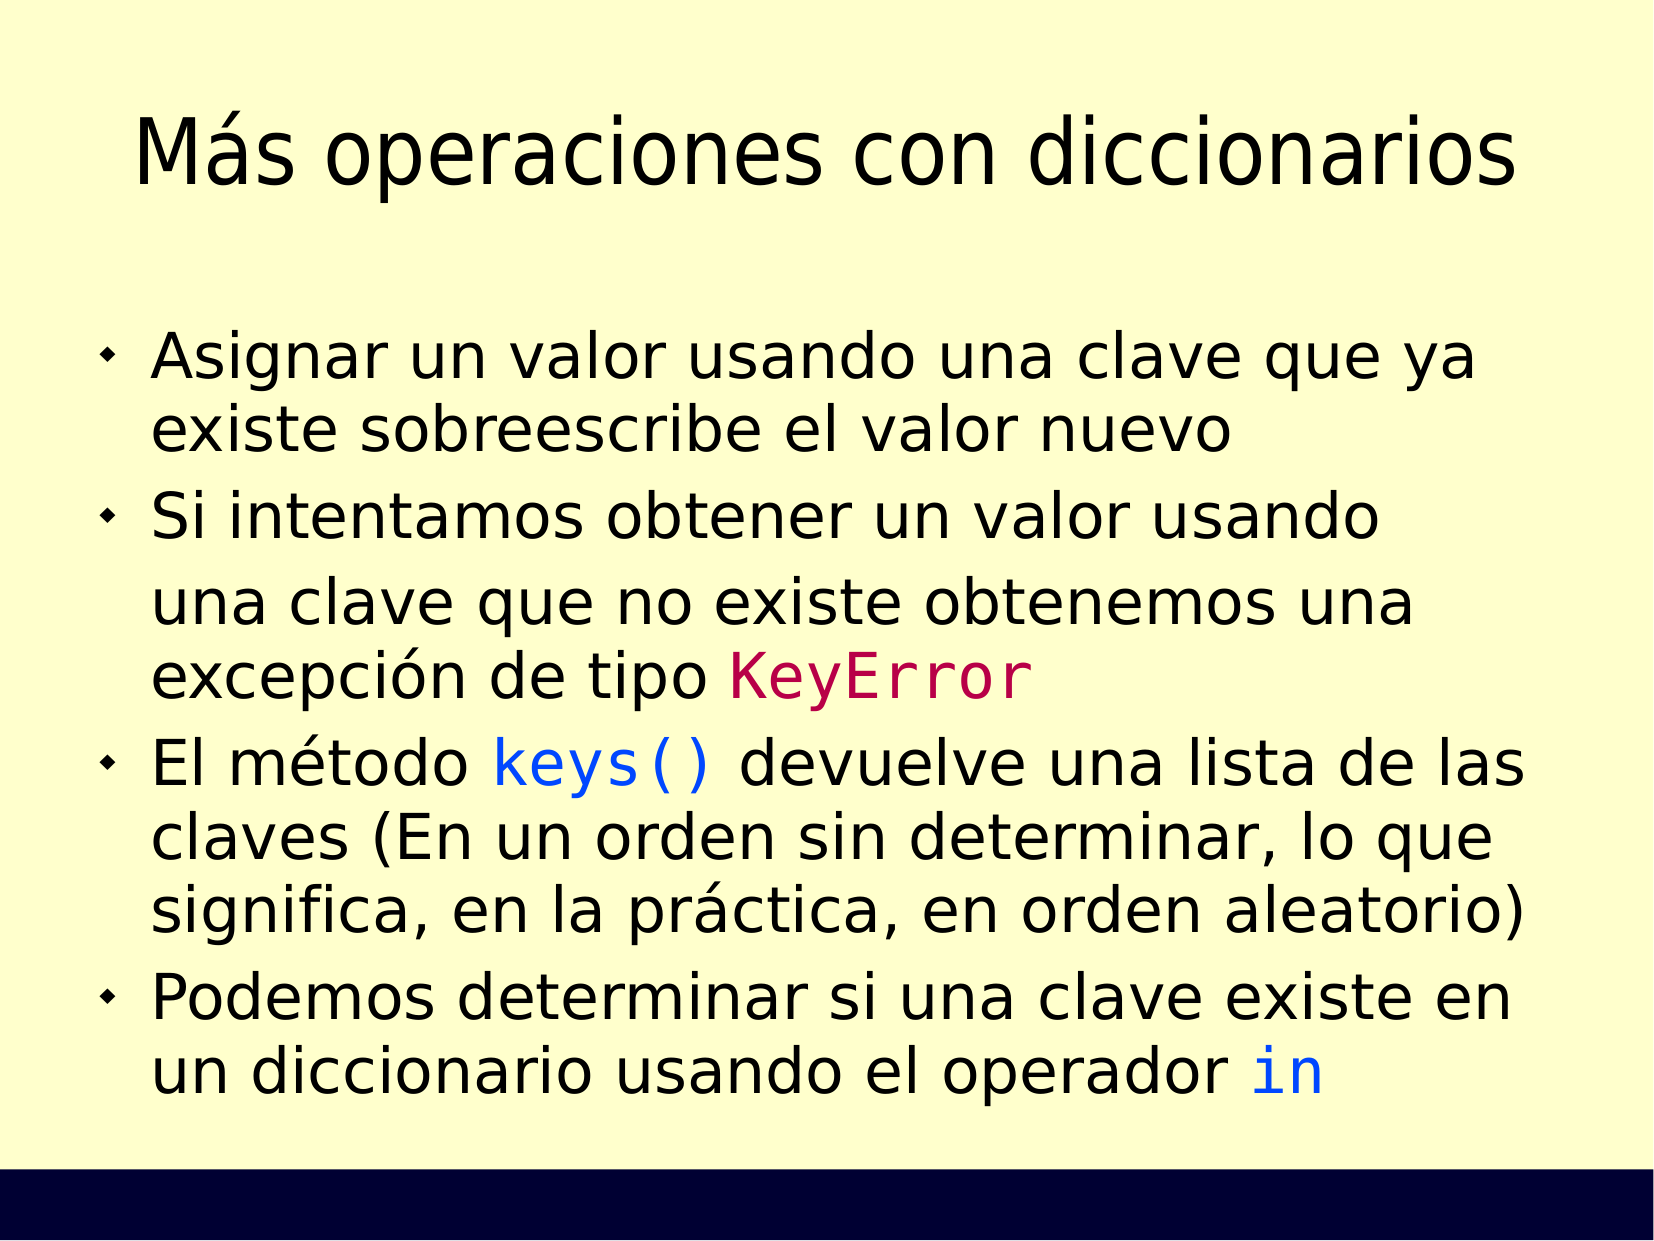

# Más operaciones con diccionarios
Asignar un valor usando una clave que ya existe sobreescribe el valor nuevo
Si intentamos obtener un valor usando
una clave que no existe obtenemos una excepción de tipo KeyError
El método keys() devuelve una lista de las claves (En un orden sin determinar, lo que significa, en la práctica, en orden aleatorio)
Podemos determinar si una clave existe en un diccionario usando el operador in